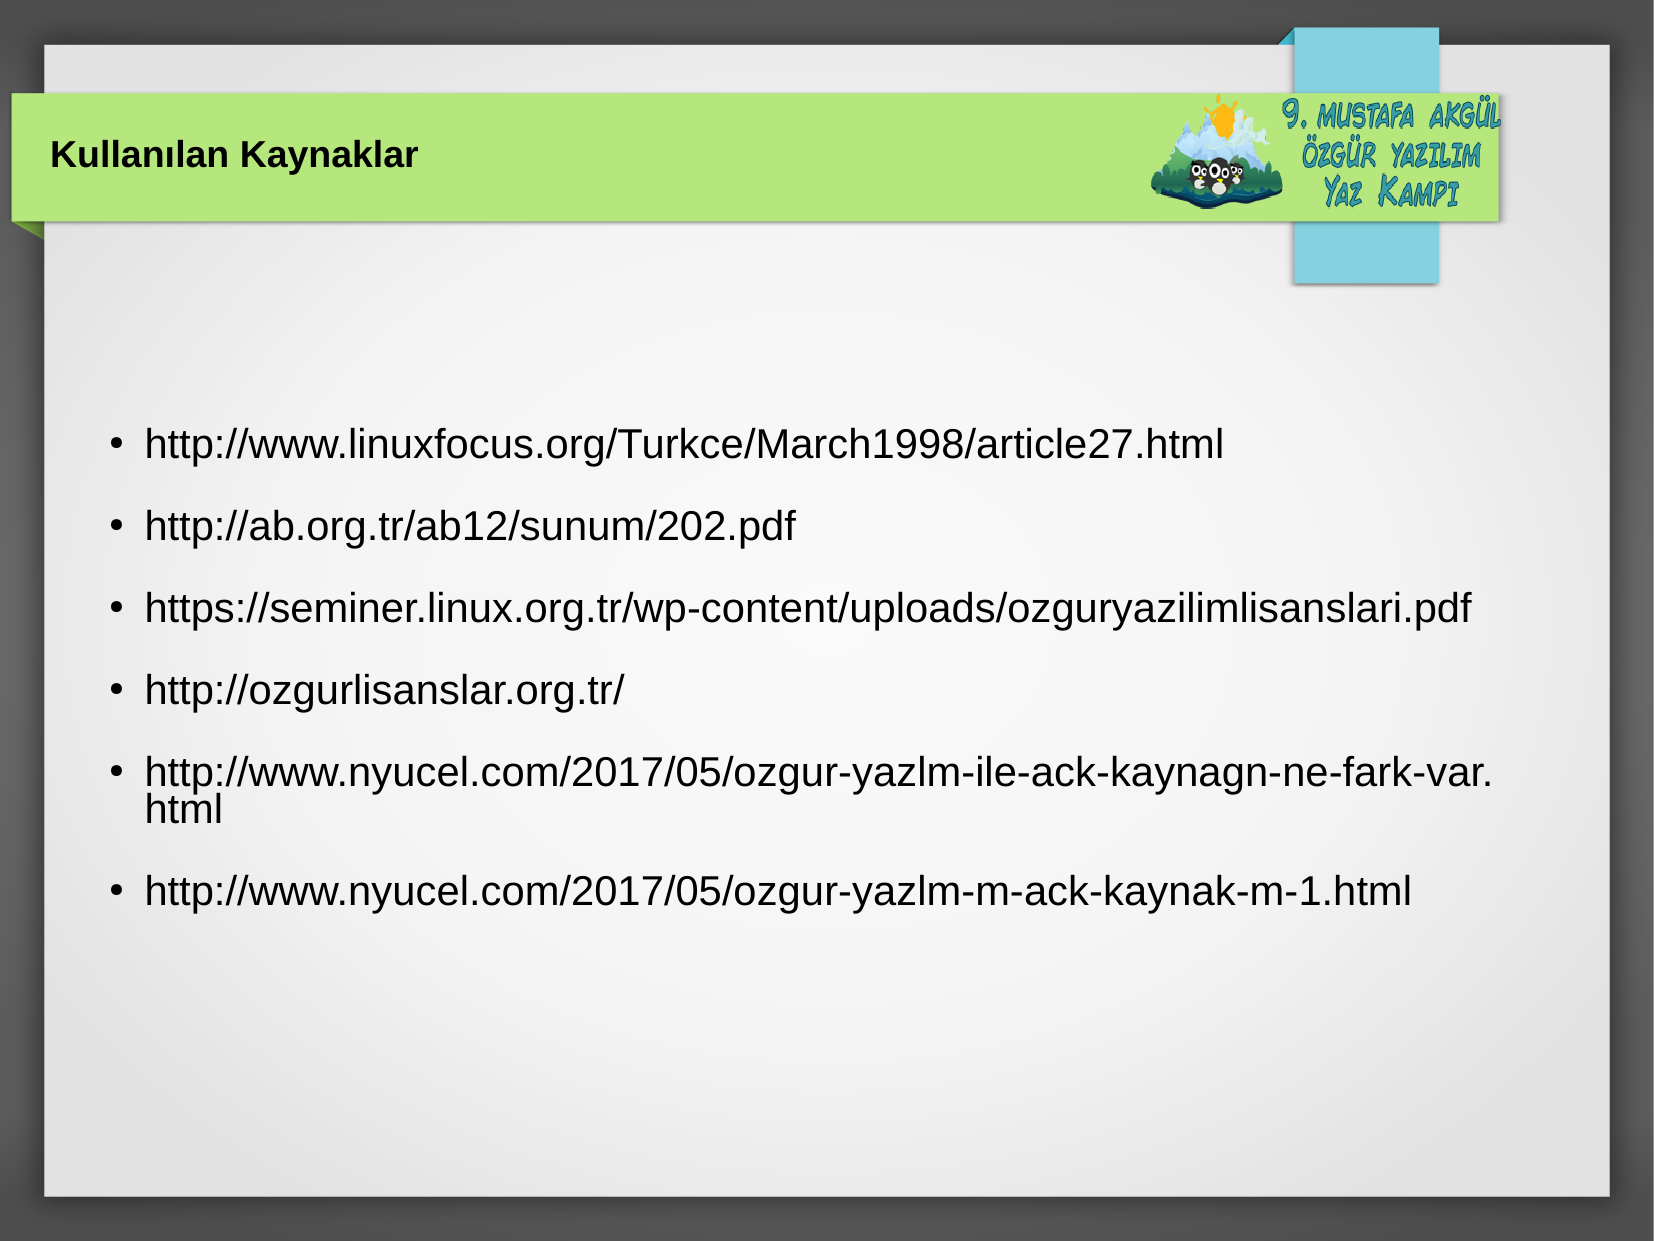

Kullanılan Kaynaklar
http://www.linuxfocus.org/Turkce/March1998/article27.html
http://ab.org.tr/ab12/sunum/202.pdf
https://seminer.linux.org.tr/wp-content/uploads/ozguryazilimlisanslari.pdf
http://ozgurlisanslar.org.tr/
http://www.nyucel.com/2017/05/ozgur-yazlm-ile-ack-kaynagn-ne-fark-var.html
http://www.nyucel.com/2017/05/ozgur-yazlm-m-ack-kaynak-m-1.html